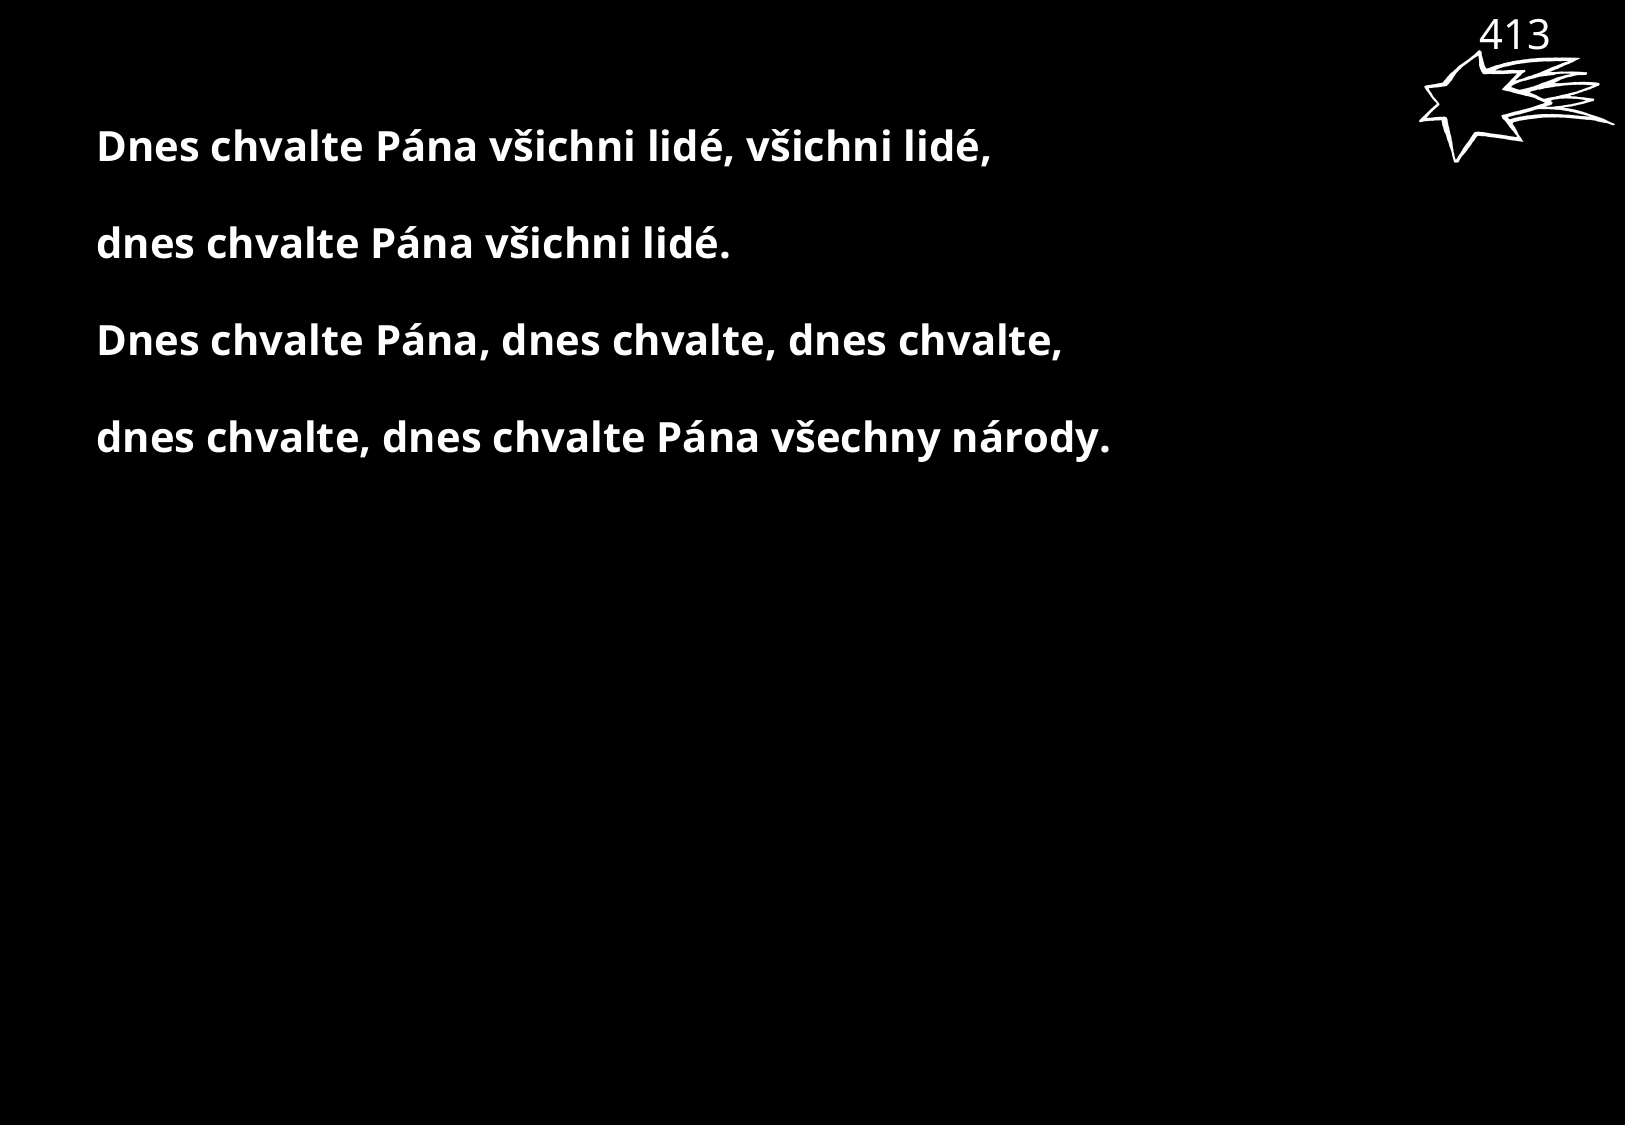

413
# Dnes chvalte Pána všichni lidé, všichni lidé,
dnes chvalte Pána všichni lidé.
Dnes chvalte Pána, dnes chvalte, dnes chvalte,
dnes chvalte, dnes chvalte Pána všechny národy.